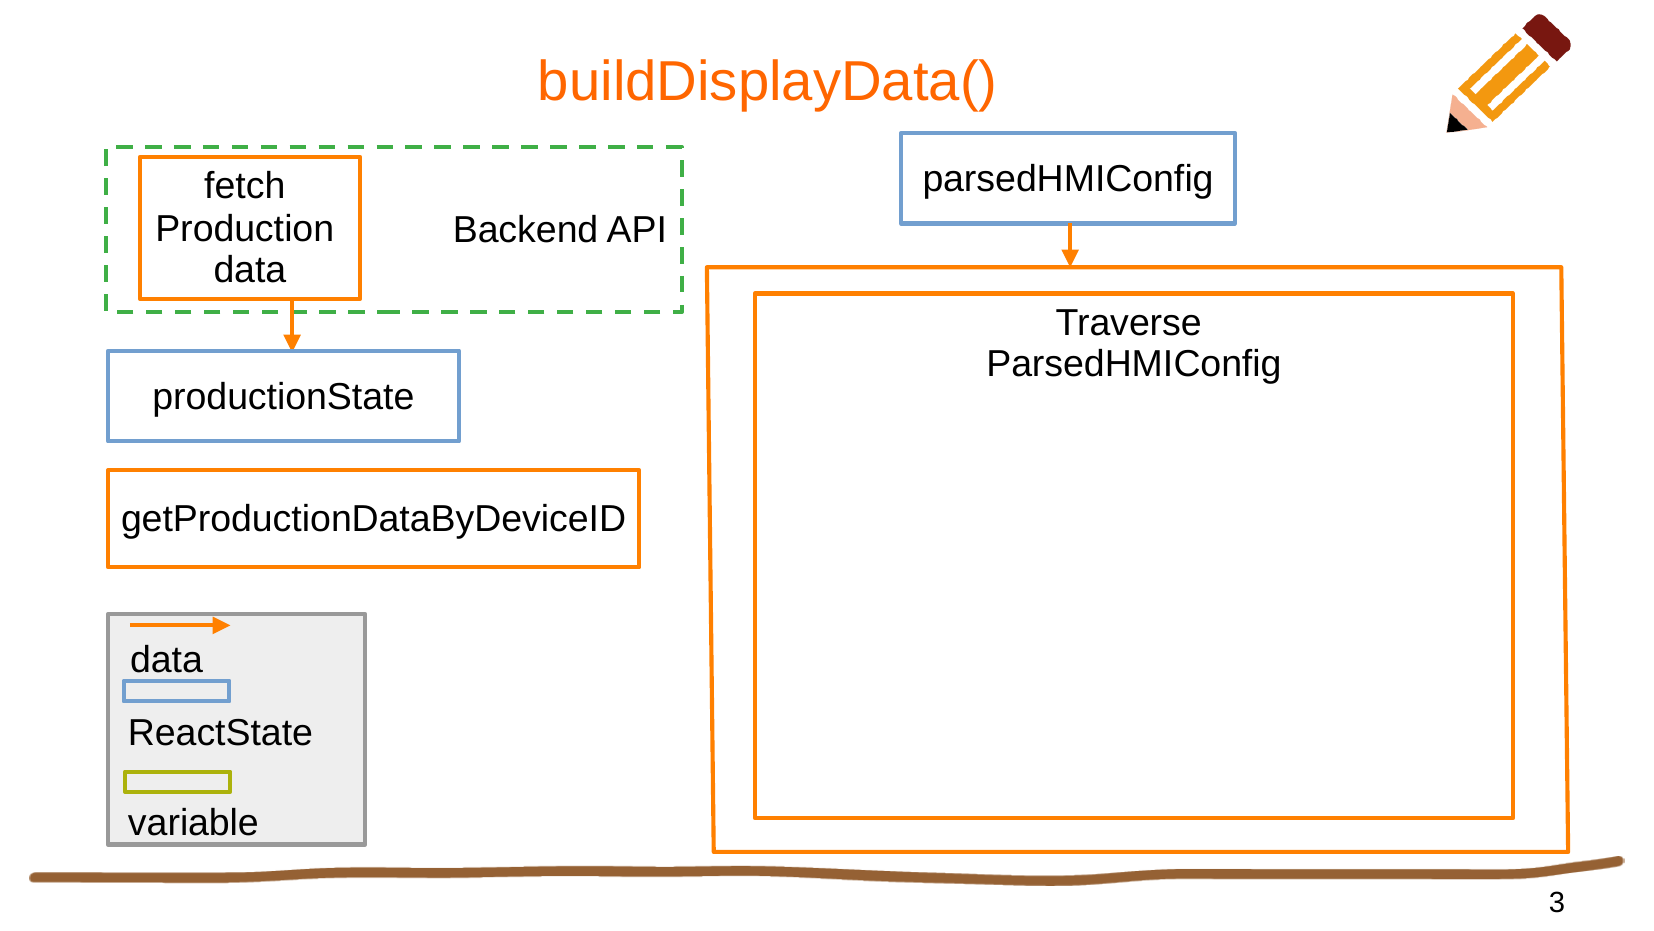

# buildDisplayData()
parsedHMIConfig
Backend API
fetch
Production
data
Traverse
ParsedHMIConfig
productionState
getProductionDataByDeviceID
data
ReactState
variable
3